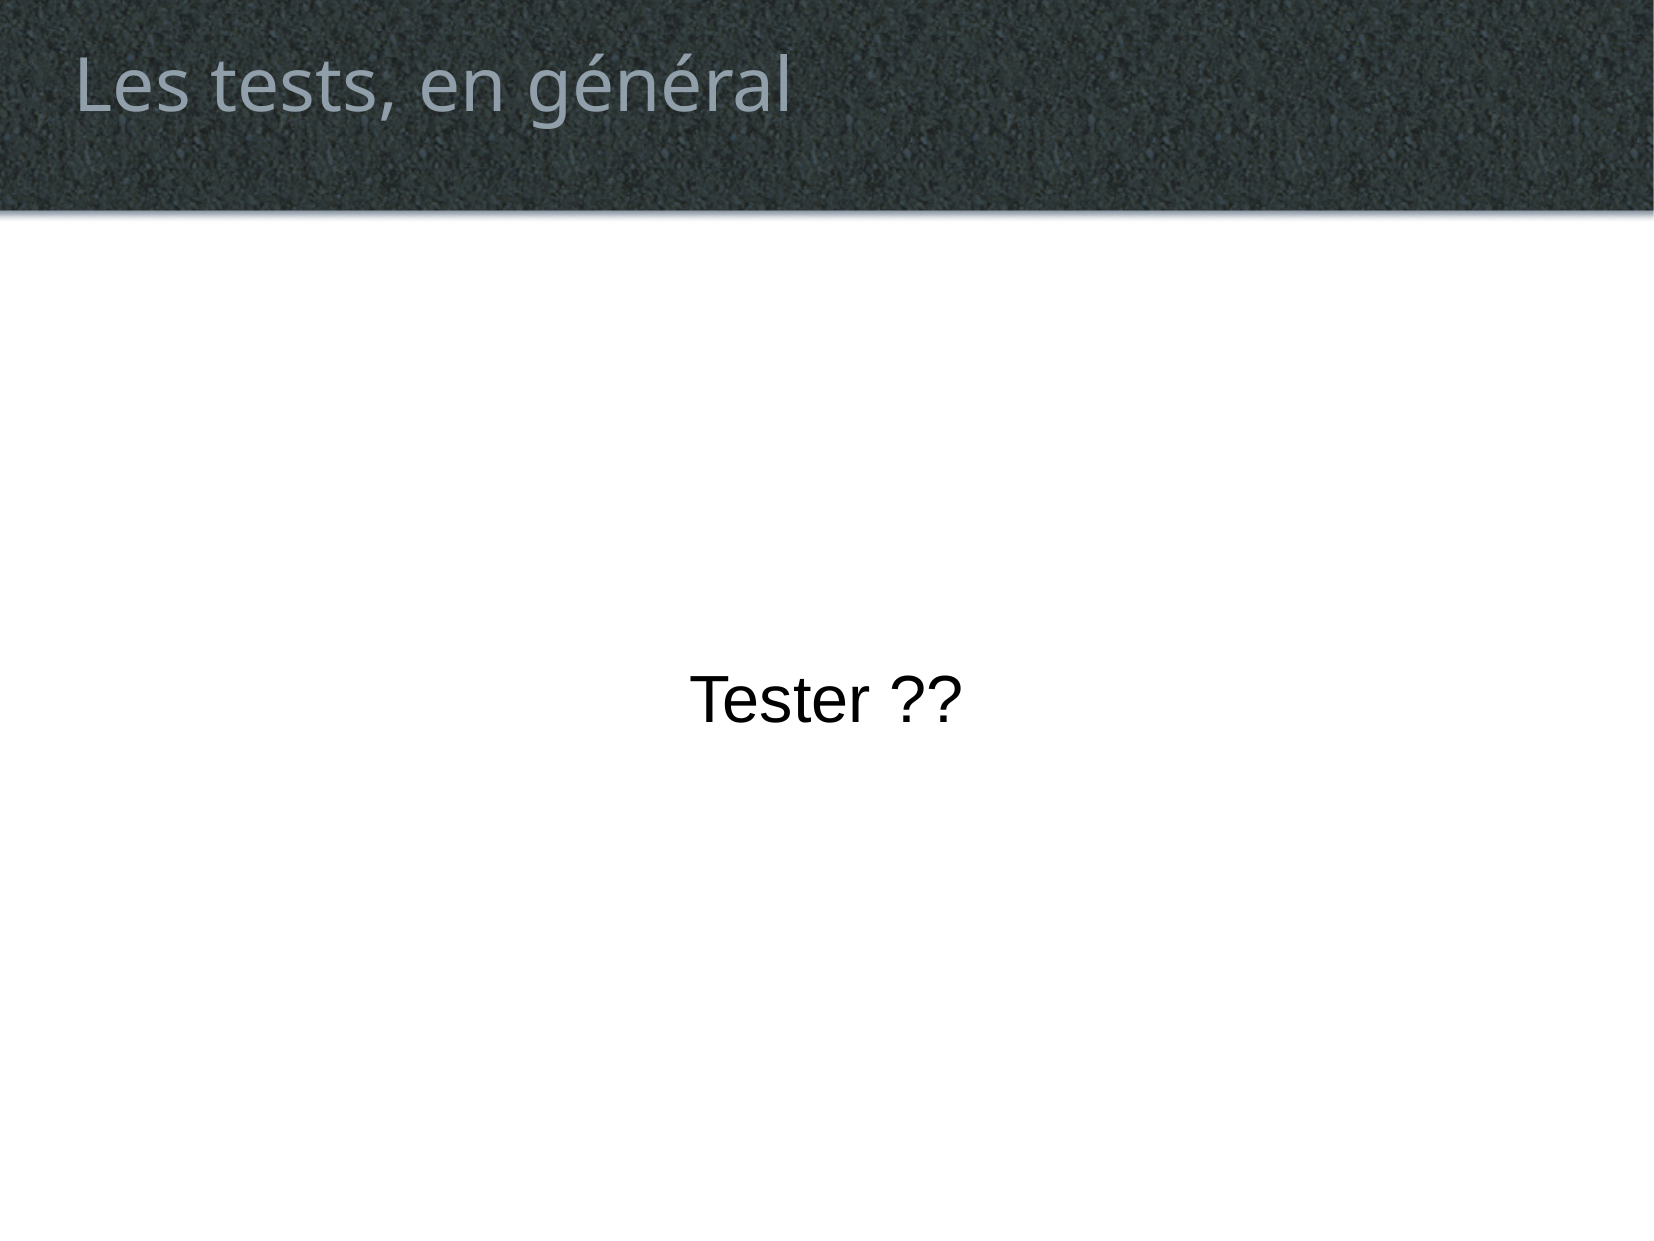

Les tests, en général
# Tester ??